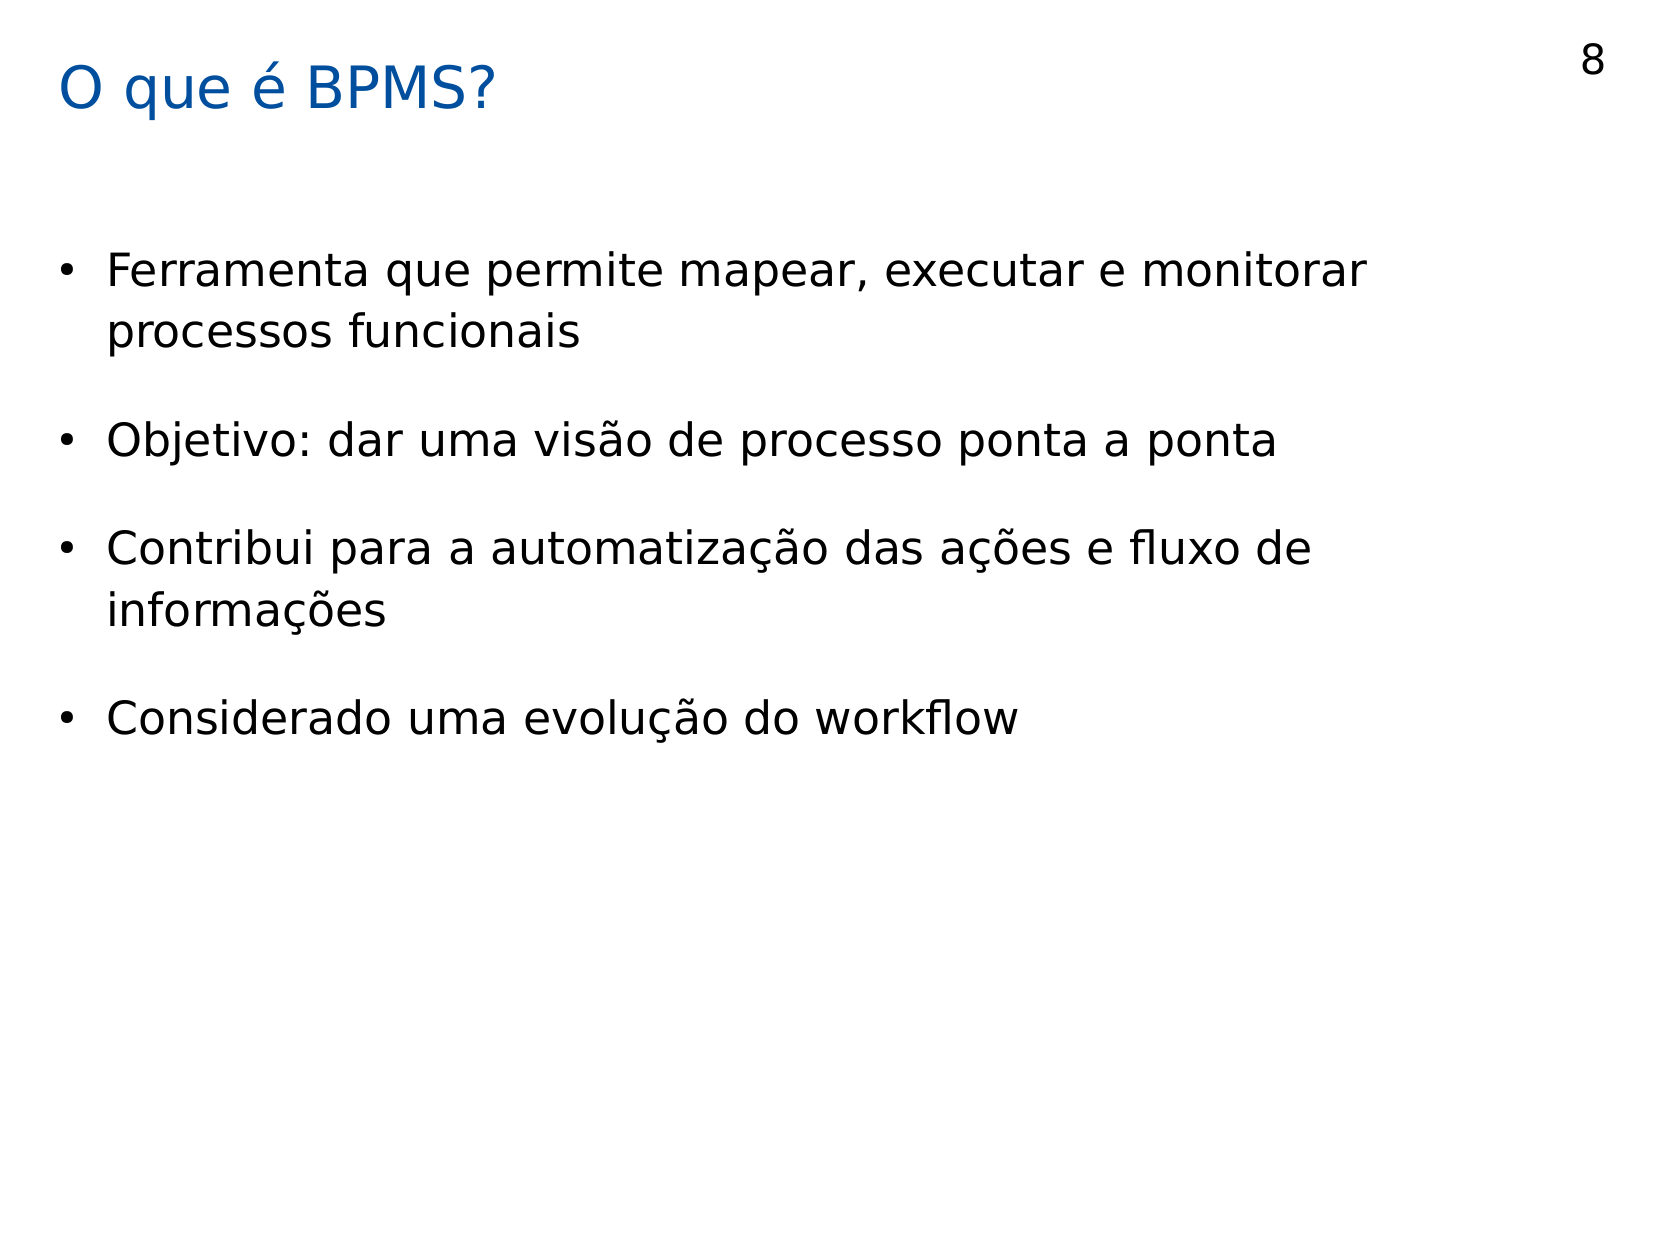

# O que é BPMS?
8
Ferramenta que permite mapear, executar e monitorar processos funcionais
Objetivo: dar uma visão de processo ponta a ponta
Contribui para a automatização das ações e fluxo de informações
Considerado uma evolução do workflow